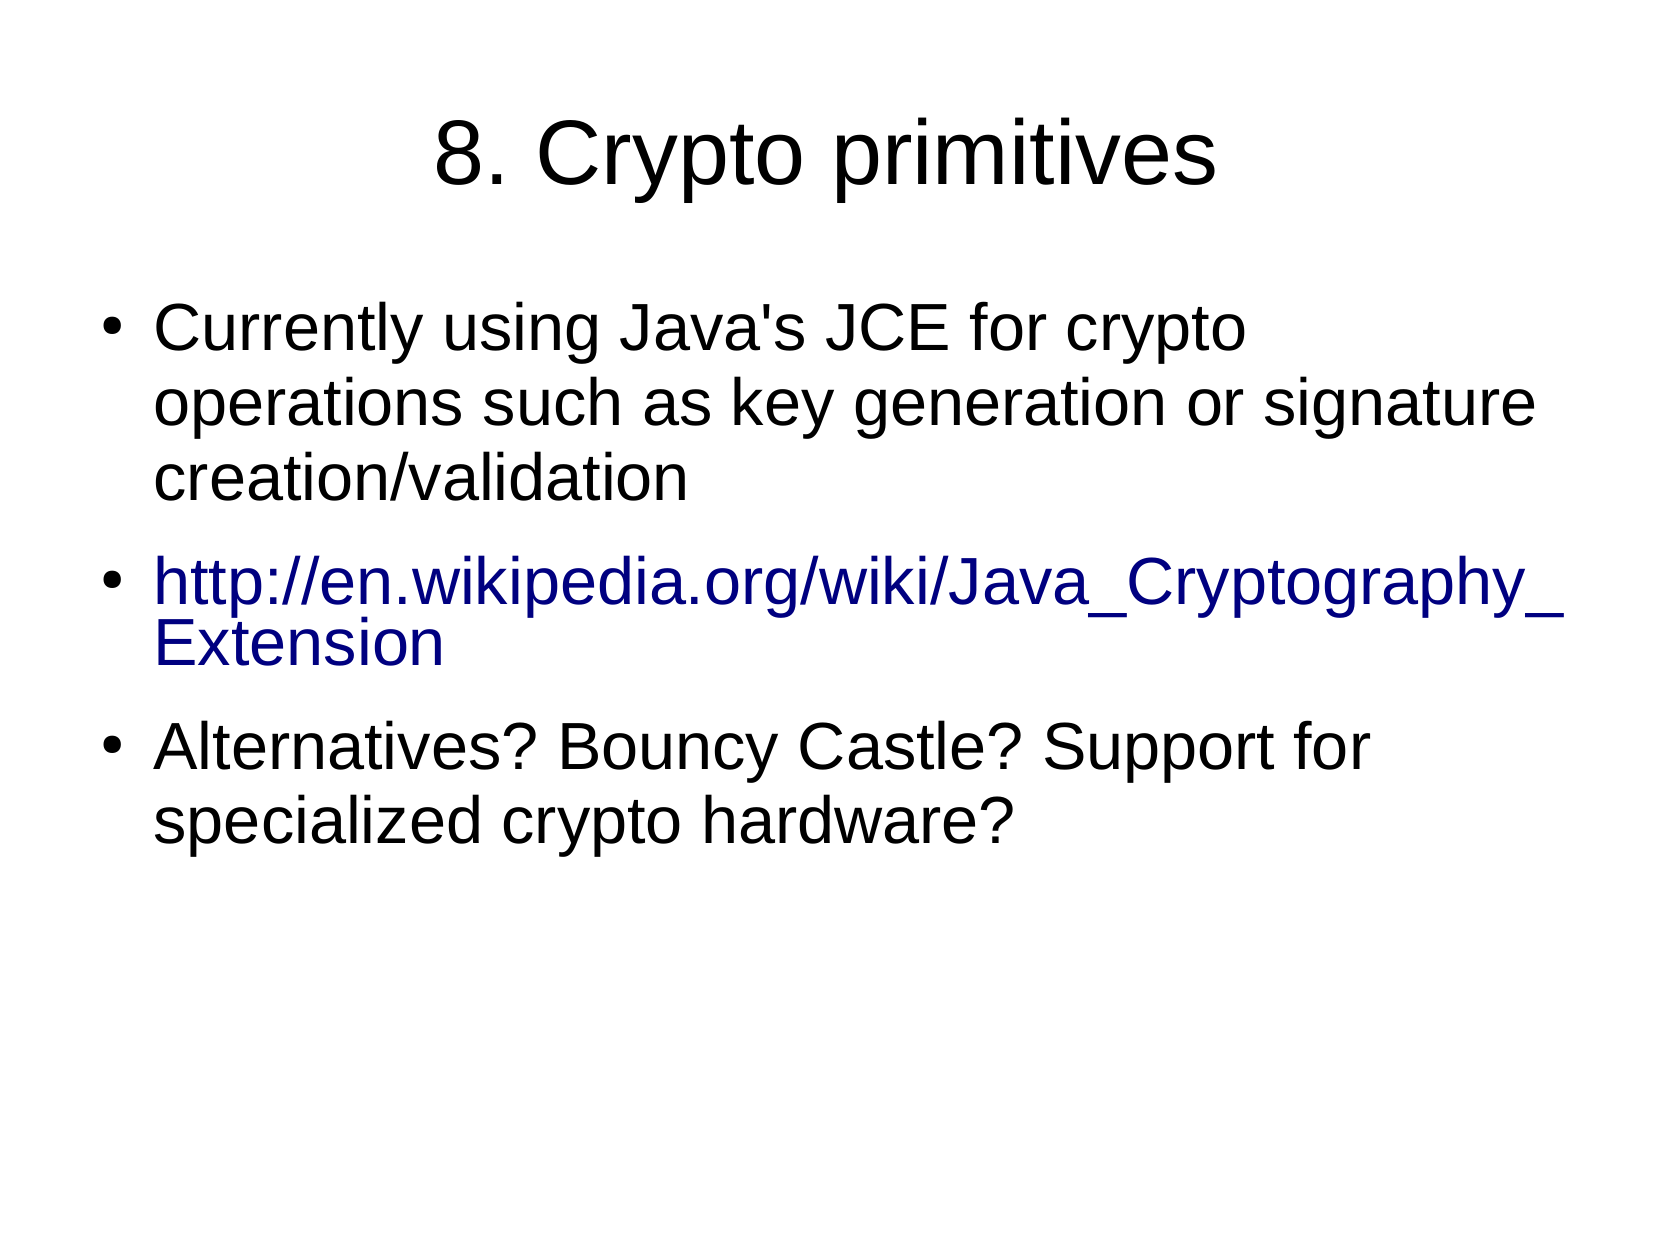

# 8. Crypto primitives
Currently using Java's JCE for crypto operations such as key generation or signature creation/validation
http://en.wikipedia.org/wiki/Java_Cryptography_Extension
Alternatives? Bouncy Castle? Support for specialized crypto hardware?